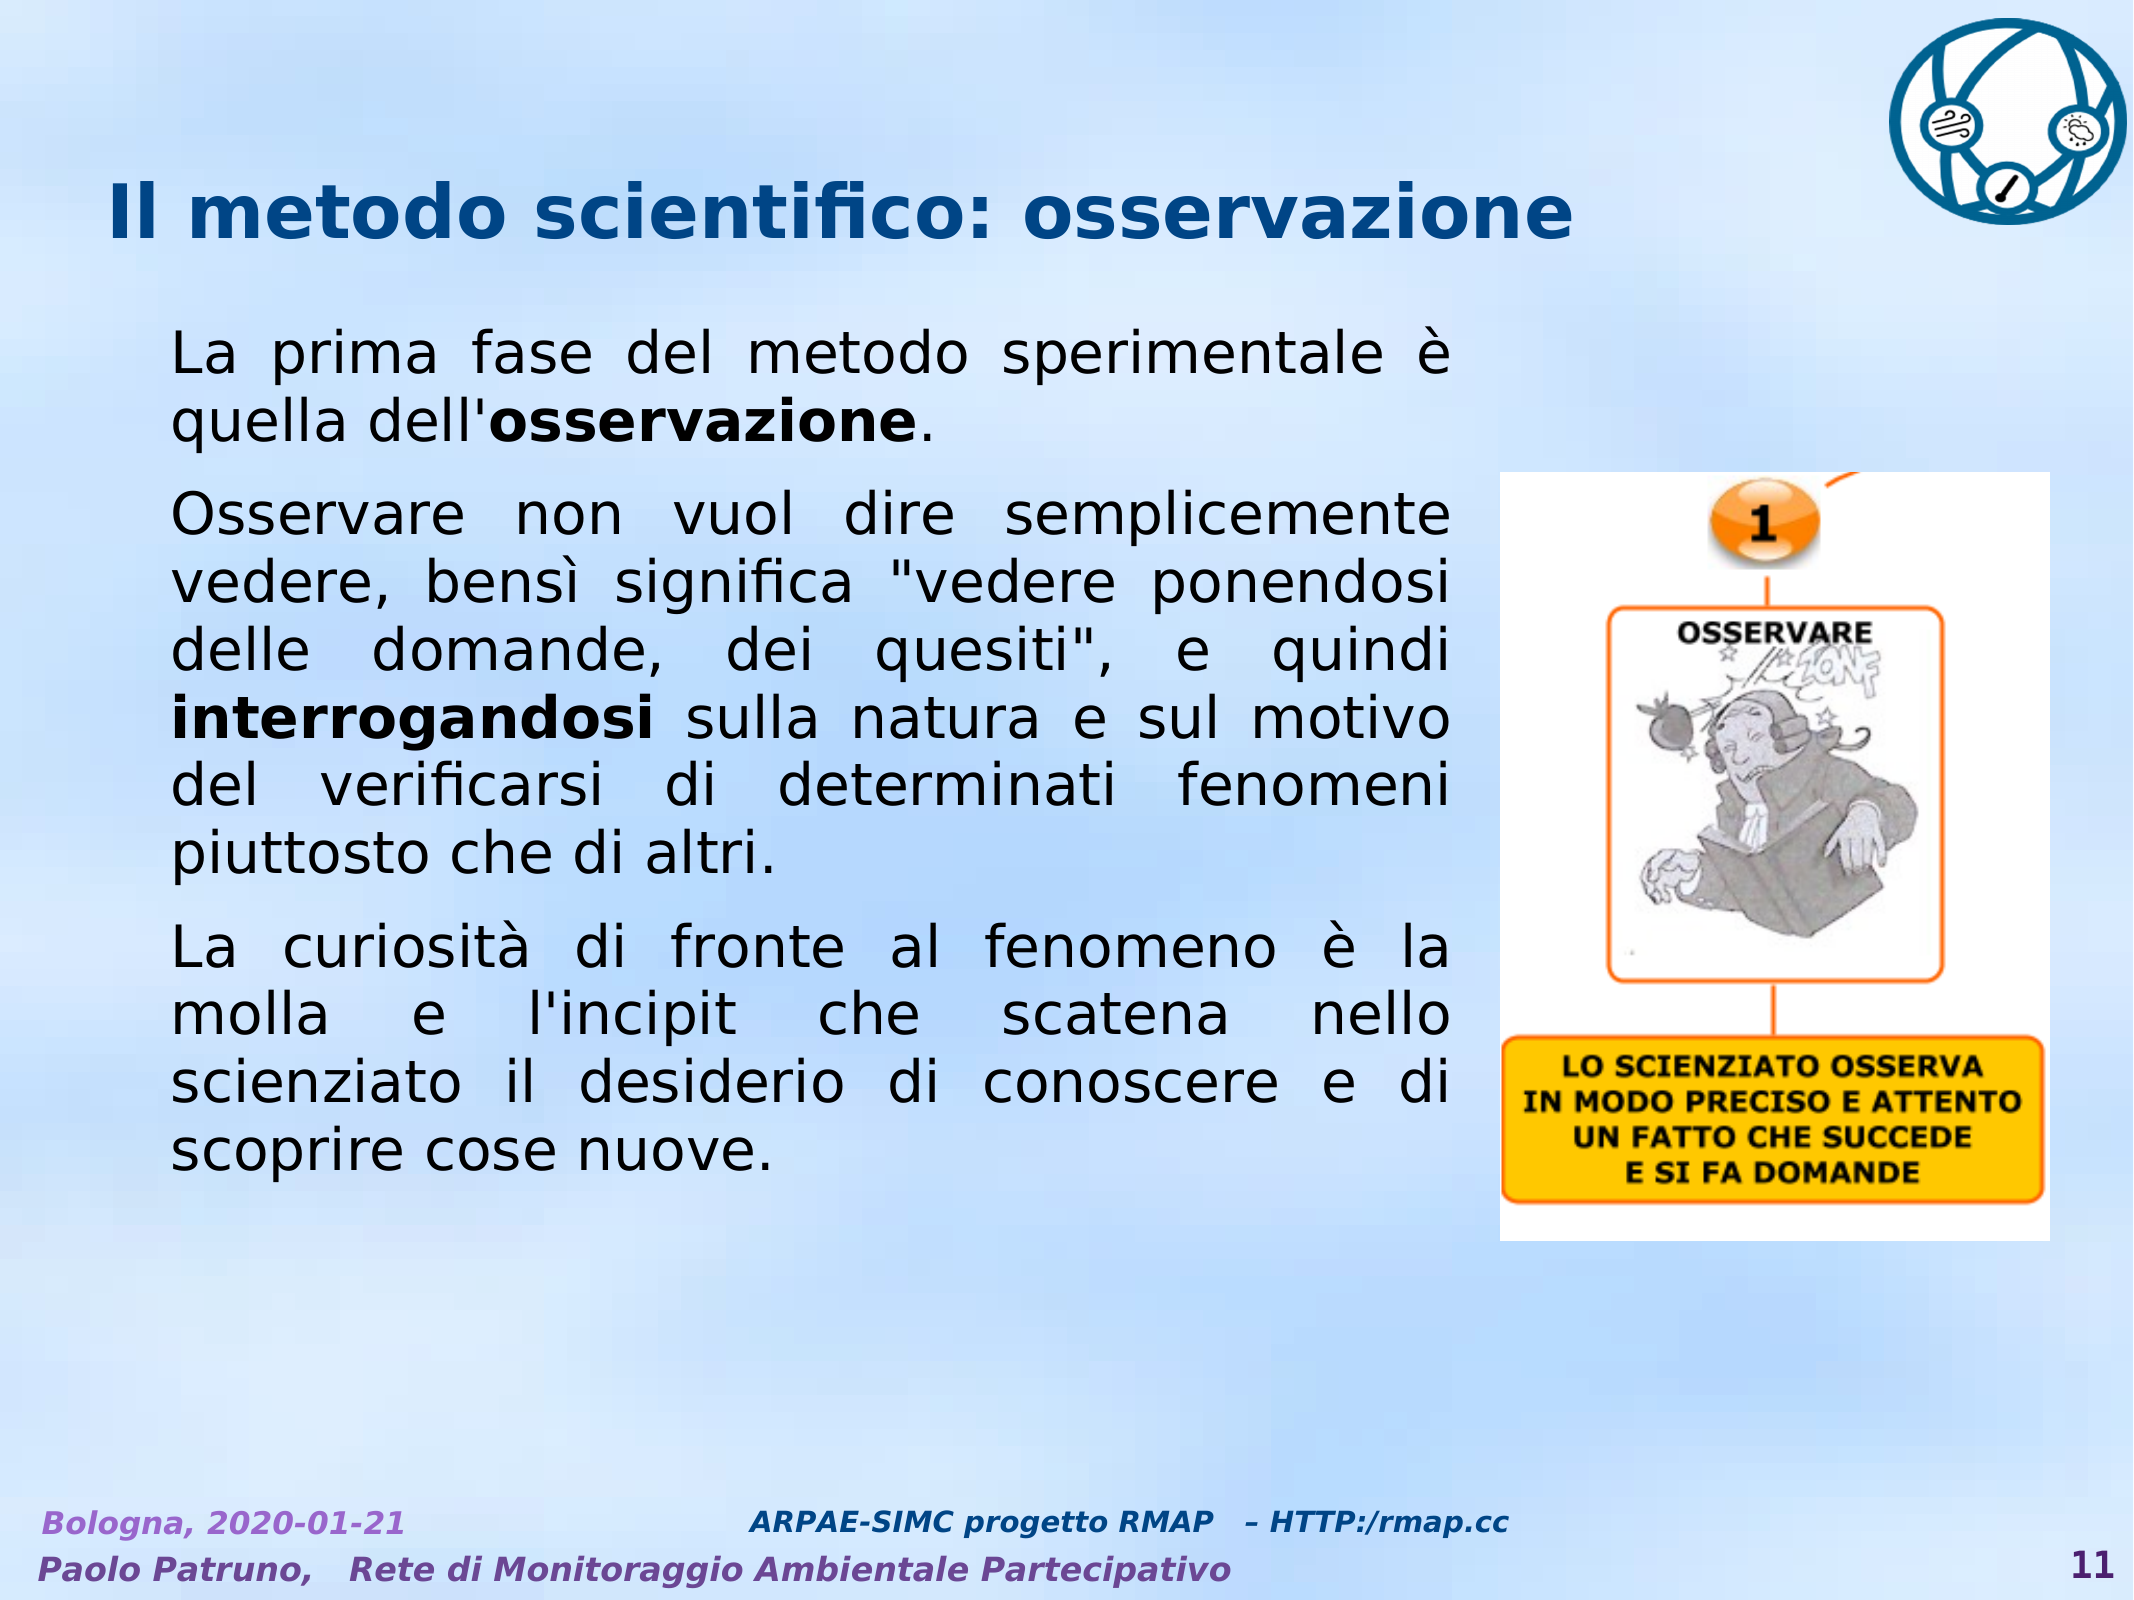

# Il metodo scientifico: osservazione
La prima fase del metodo sperimentale è quella dell'osservazione.
Osservare non vuol dire semplicemente vedere, bensì significa "vedere ponendosi delle domande, dei quesiti", e quindi interrogandosi sulla natura e sul motivo del verificarsi di determinati fenomeni piuttosto che di altri.
La curiosità di fronte al fenomeno è la molla e l'incipit che scatena nello scienziato il desiderio di conoscere e di scoprire cose nuove.